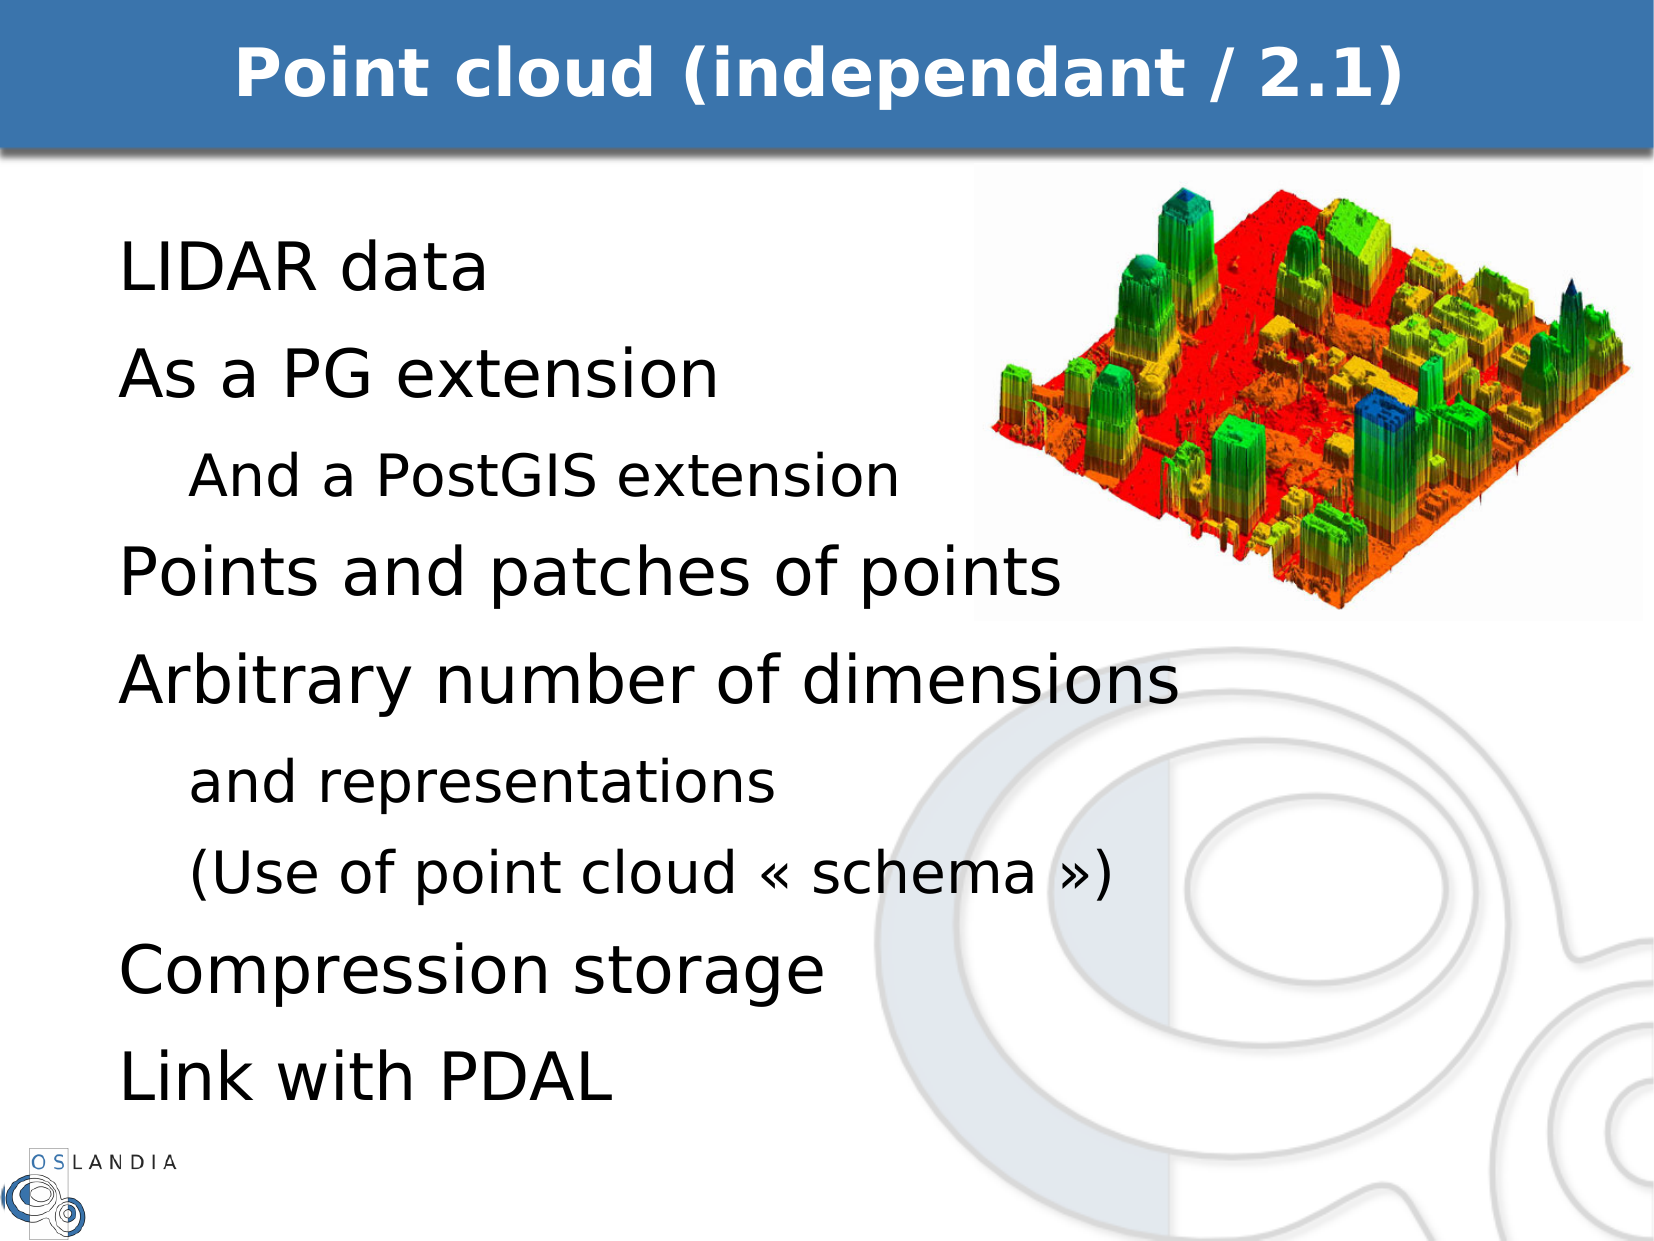

# Point cloud (independant / 2.1)
LIDAR data
As a PG extension
And a PostGIS extension
Points and patches of points
Arbitrary number of dimensions
and representations
(Use of point cloud « schema »)
Compression storage
Link with PDAL